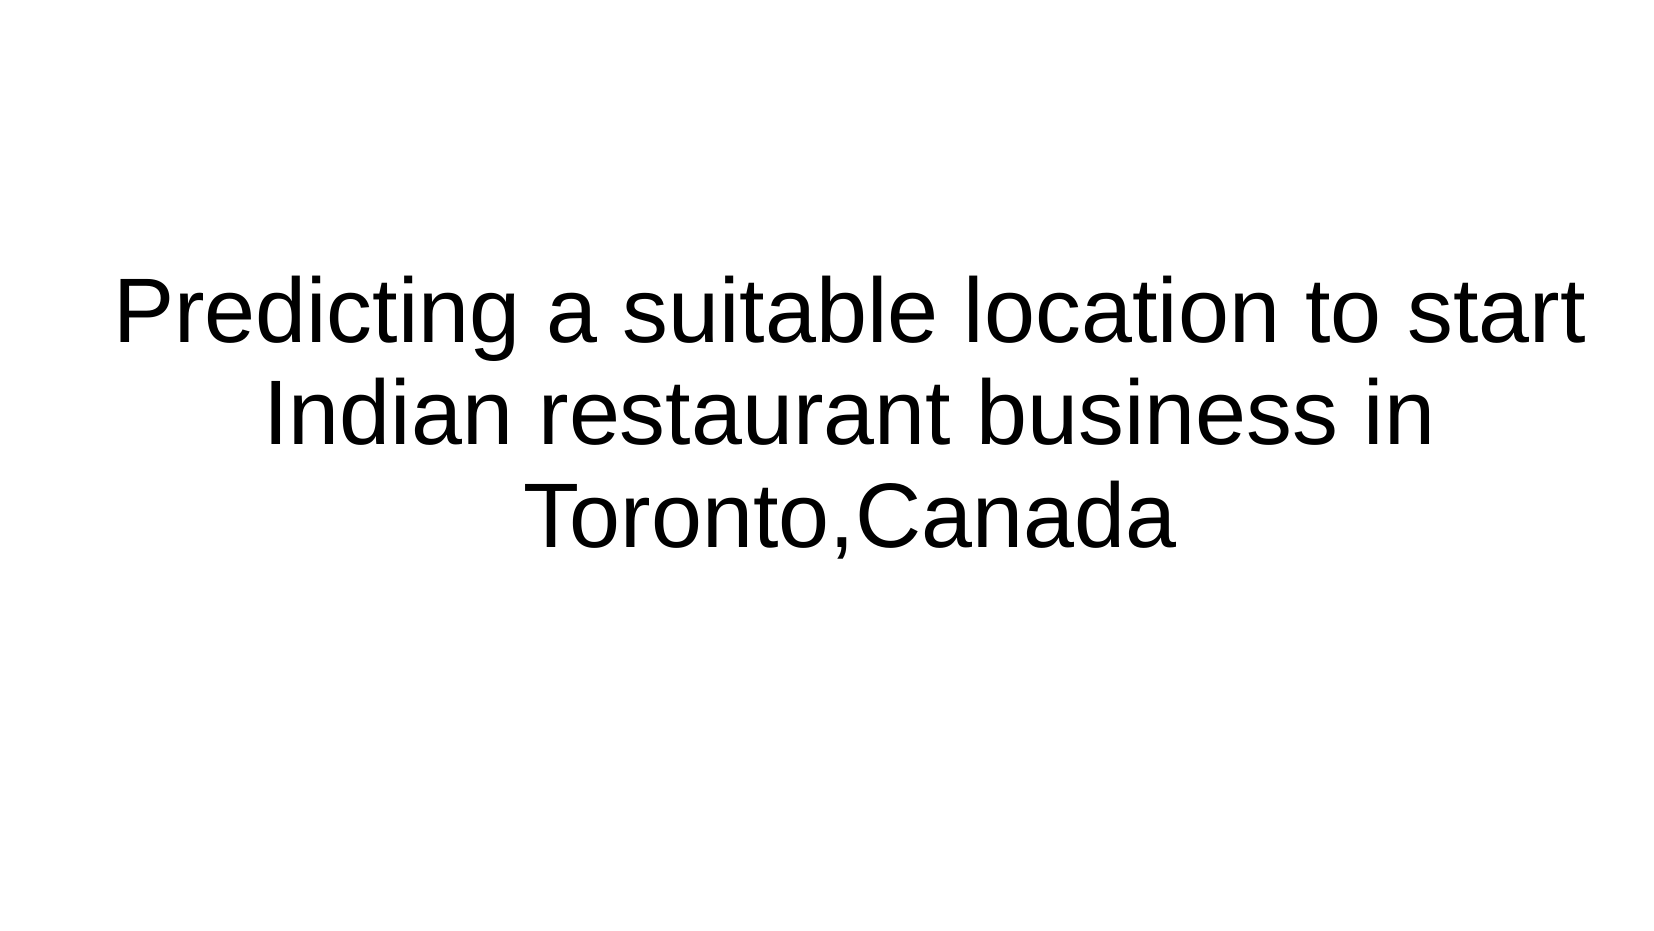

# Predicting a suitable location to start Indian restaurant business in Toronto,Canada